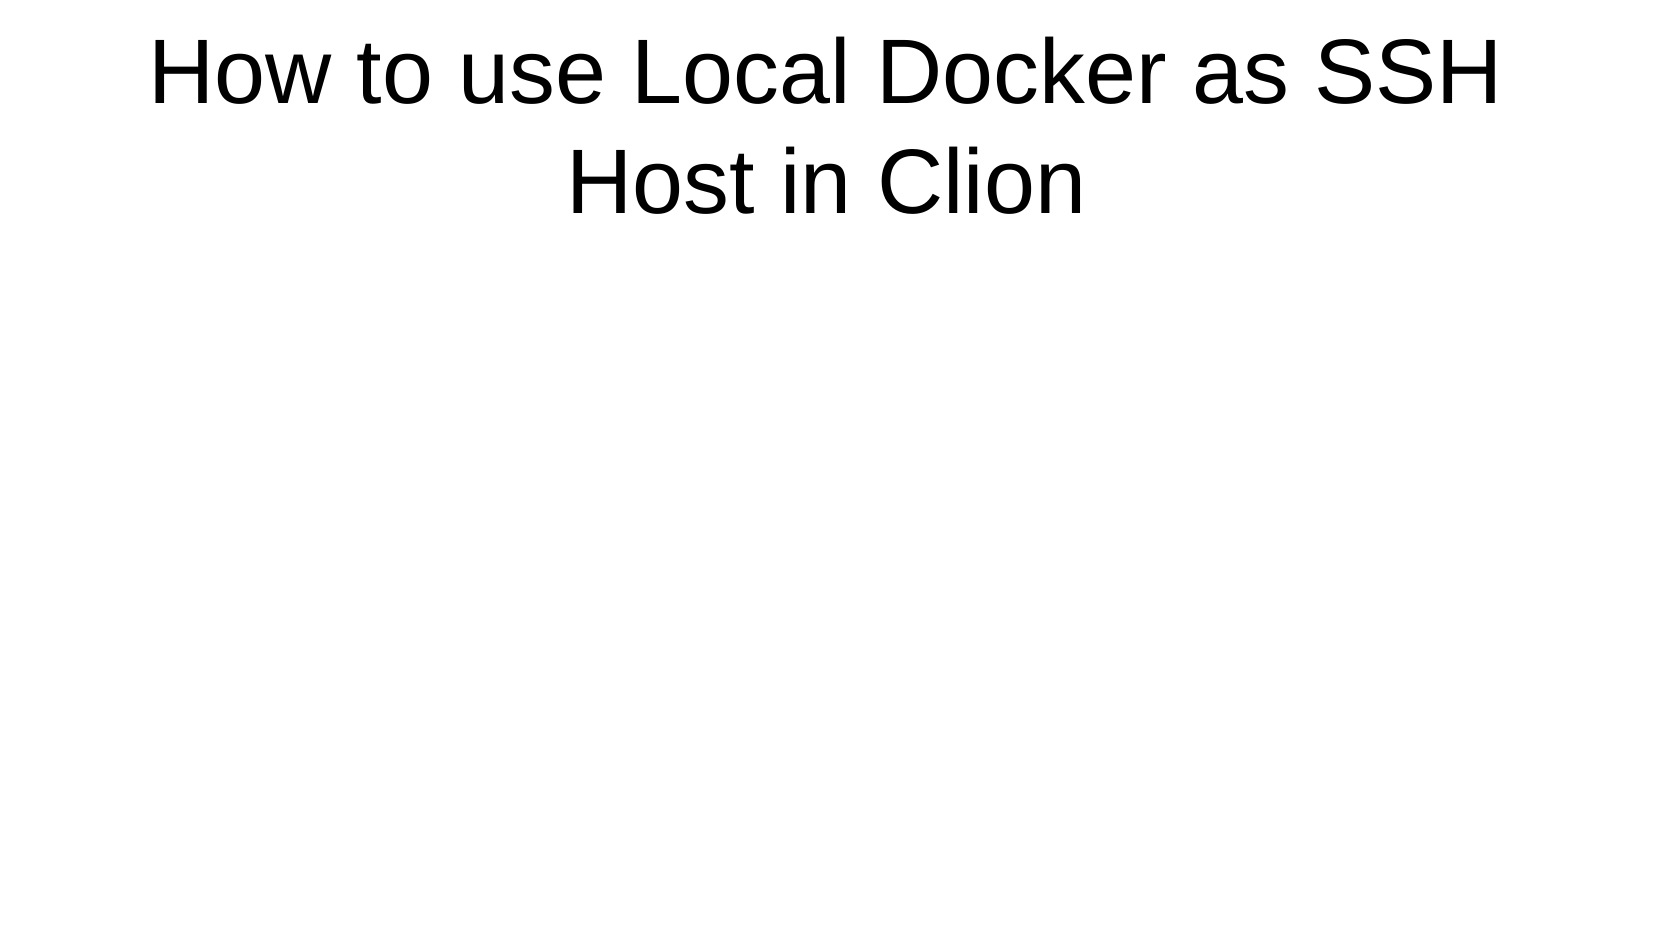

# How to use Local Docker as SSH Host in Clion